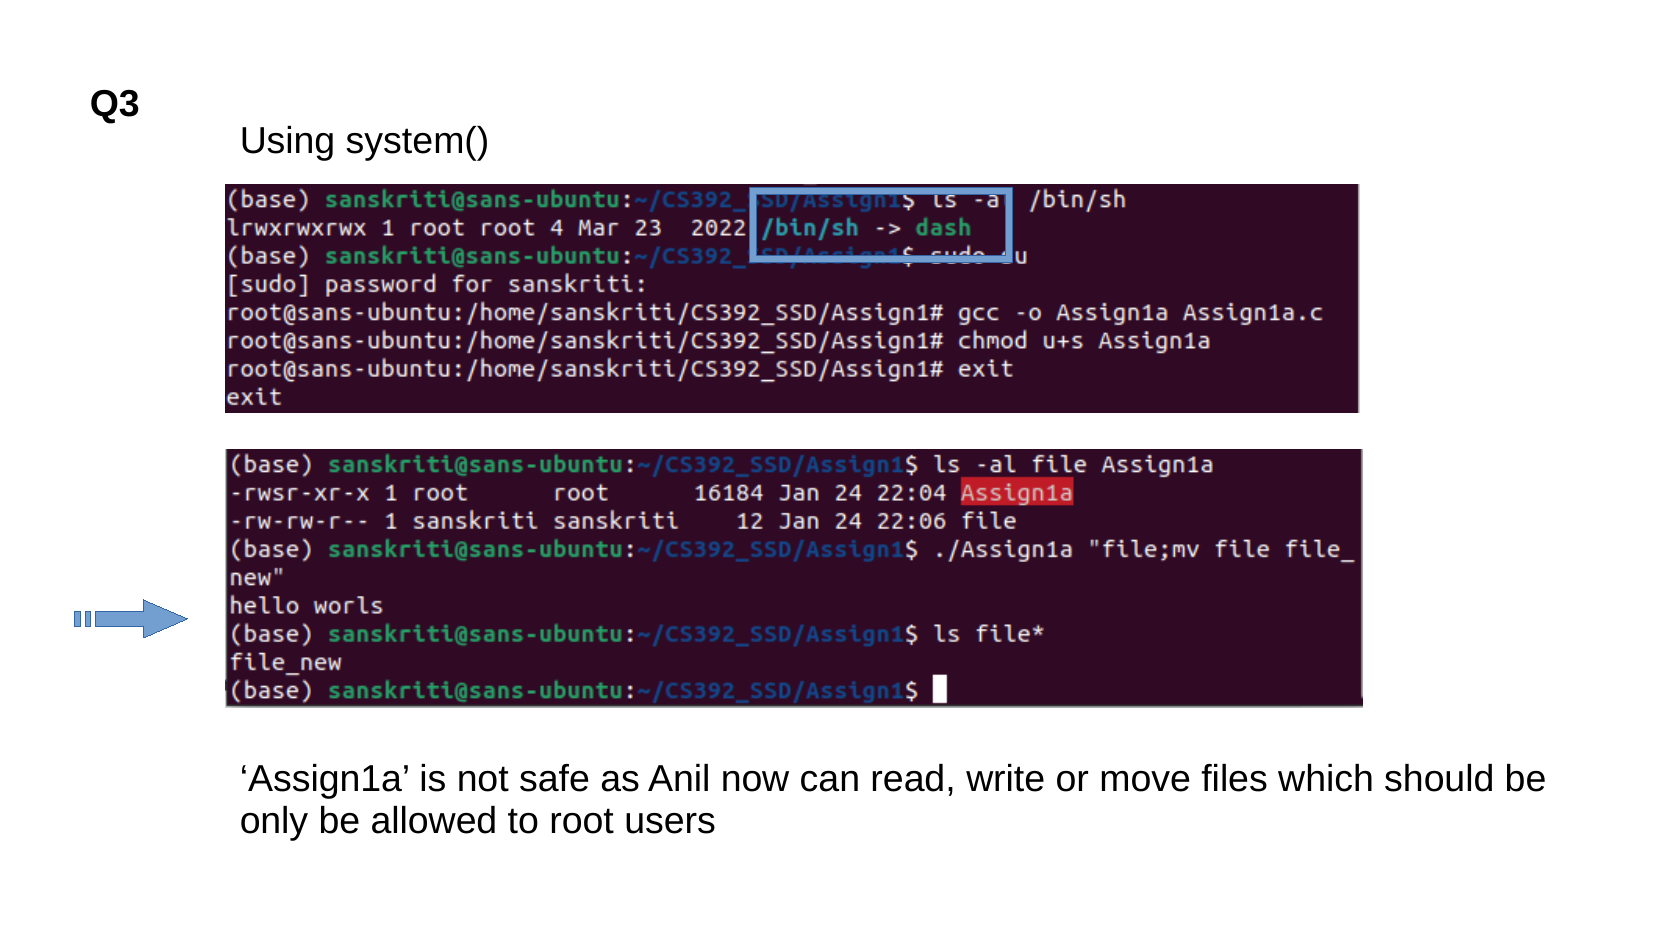

Q3
Using system()
‘Assign1a’ is not safe as Anil now can read, write or move files which should be only be allowed to root users